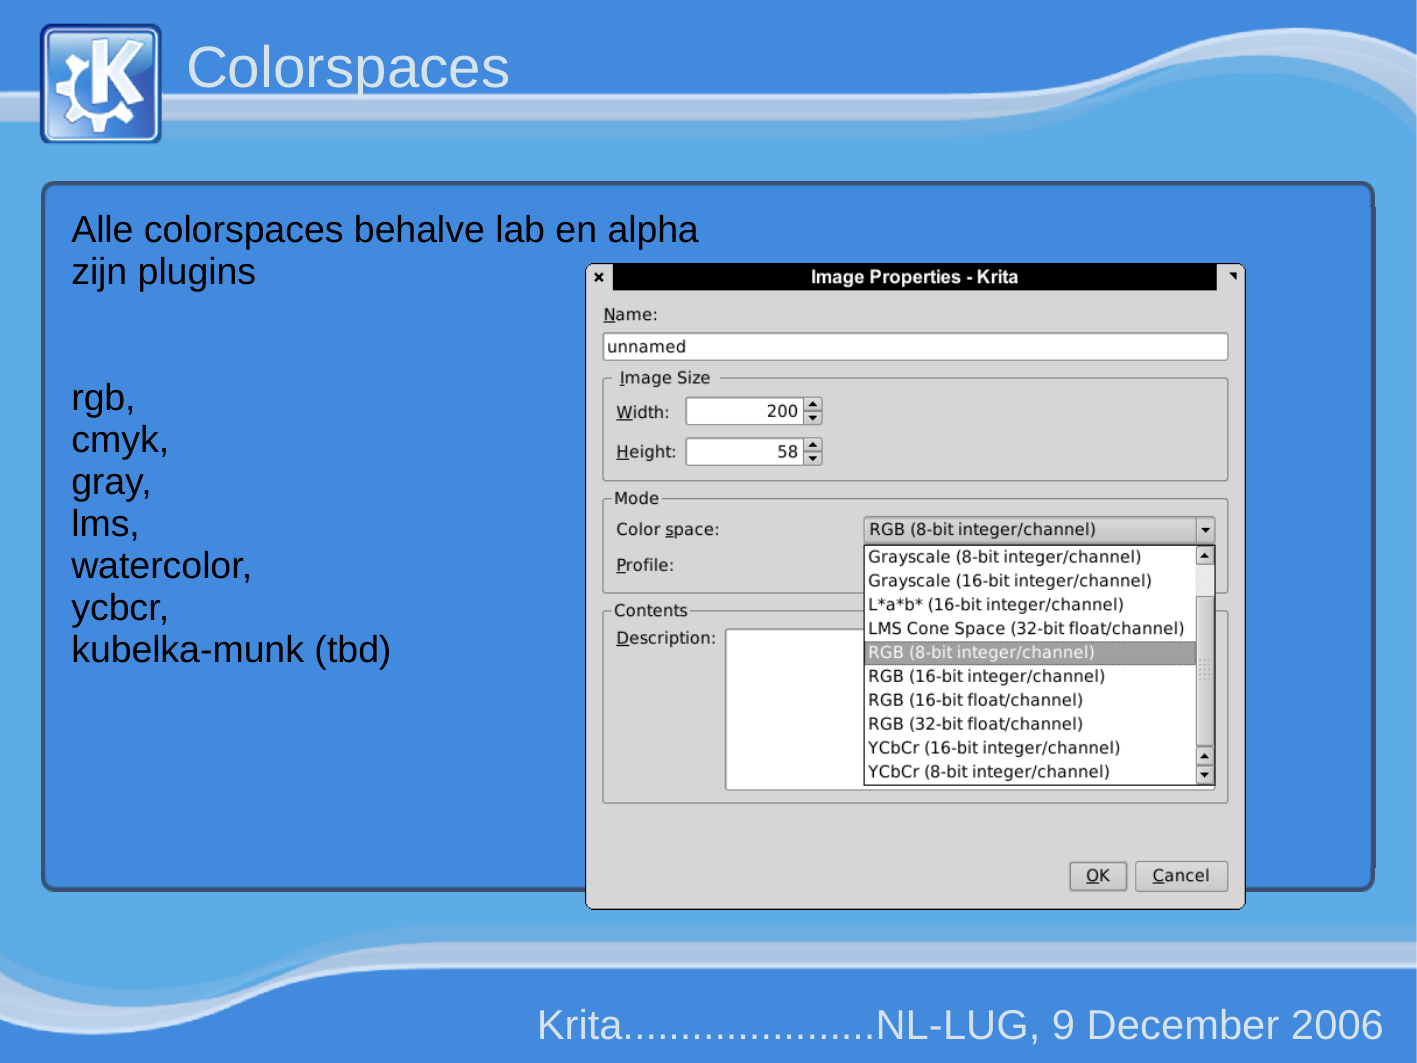

Colorspaces
Alle colorspaces behalve lab en alpha
zijn plugins
rgb,
cmyk,
gray,
lms,
watercolor,
ycbcr,
kubelka-munk (tbd)